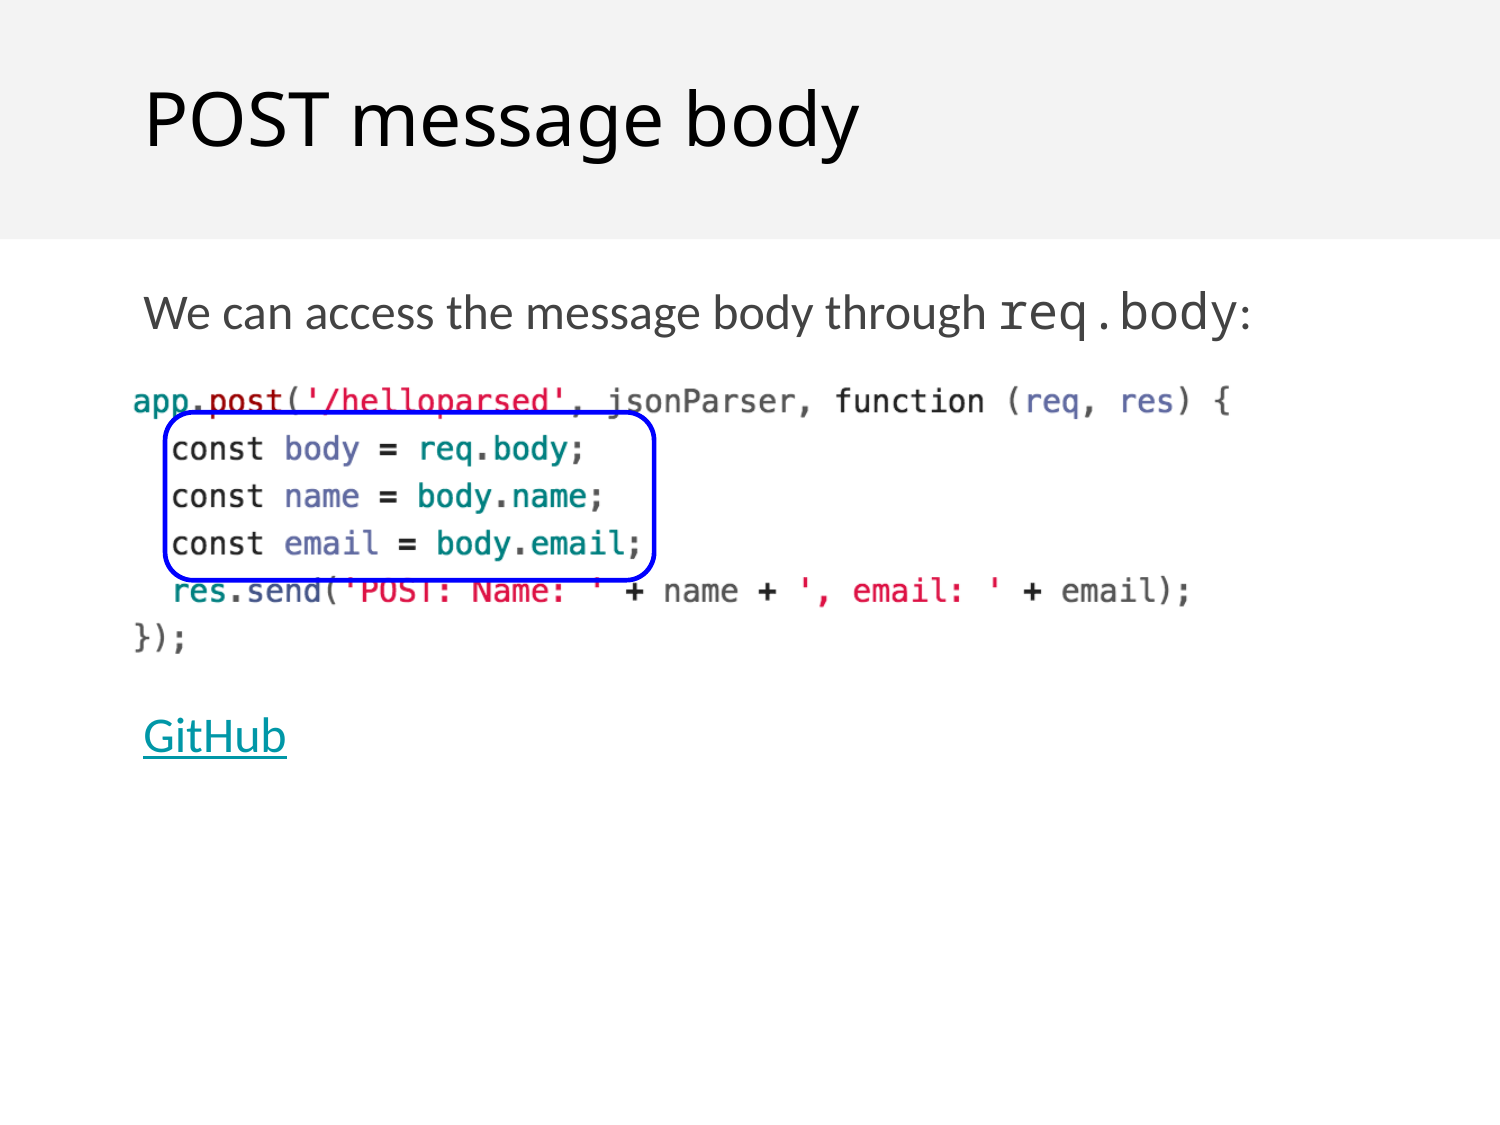

# POST message body
We can access the message body through req.body:
GitHub